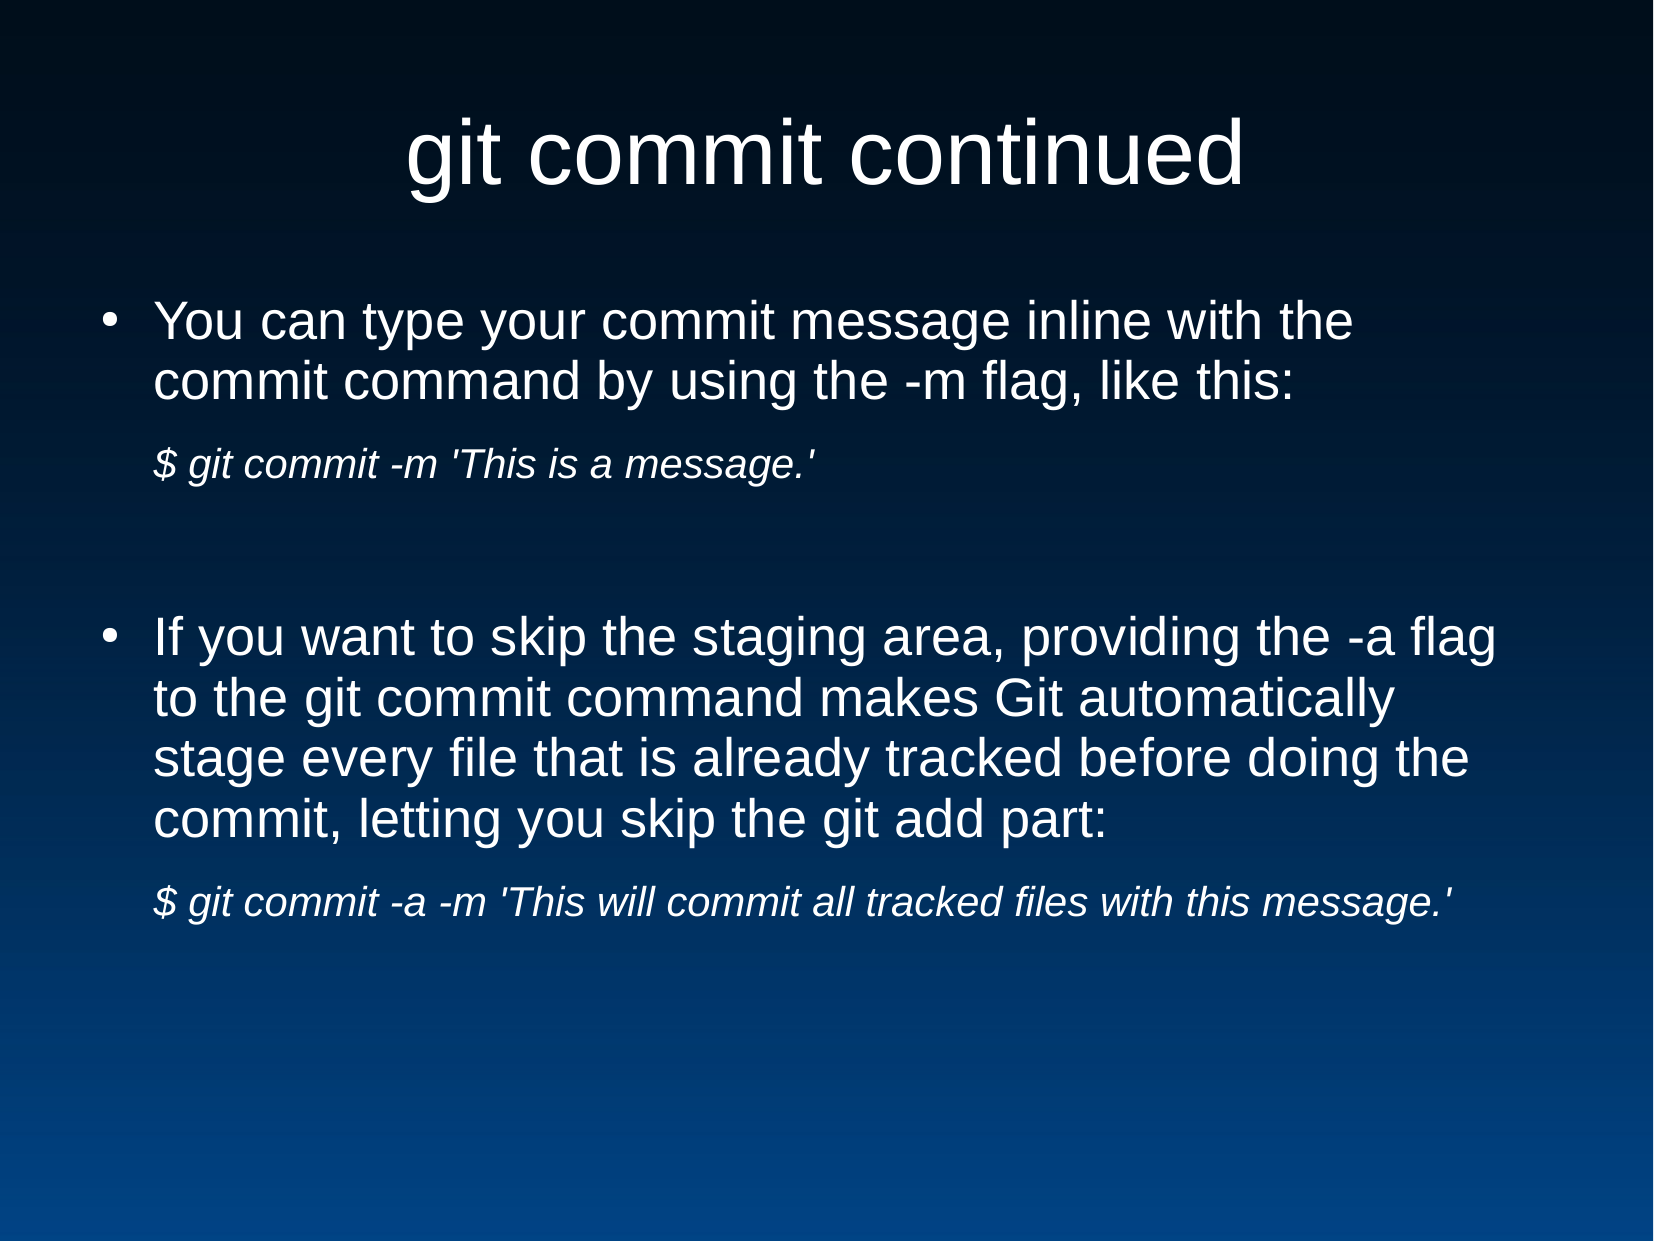

# git commit continued
You can type your commit message inline with the commit command by using the -m flag, like this:
$ git commit -m 'This is a message.'
If you want to skip the staging area, providing the -a flag to the git commit command makes Git automatically stage every file that is already tracked before doing the commit, letting you skip the git add part:
$ git commit -a -m 'This will commit all tracked files with this message.'